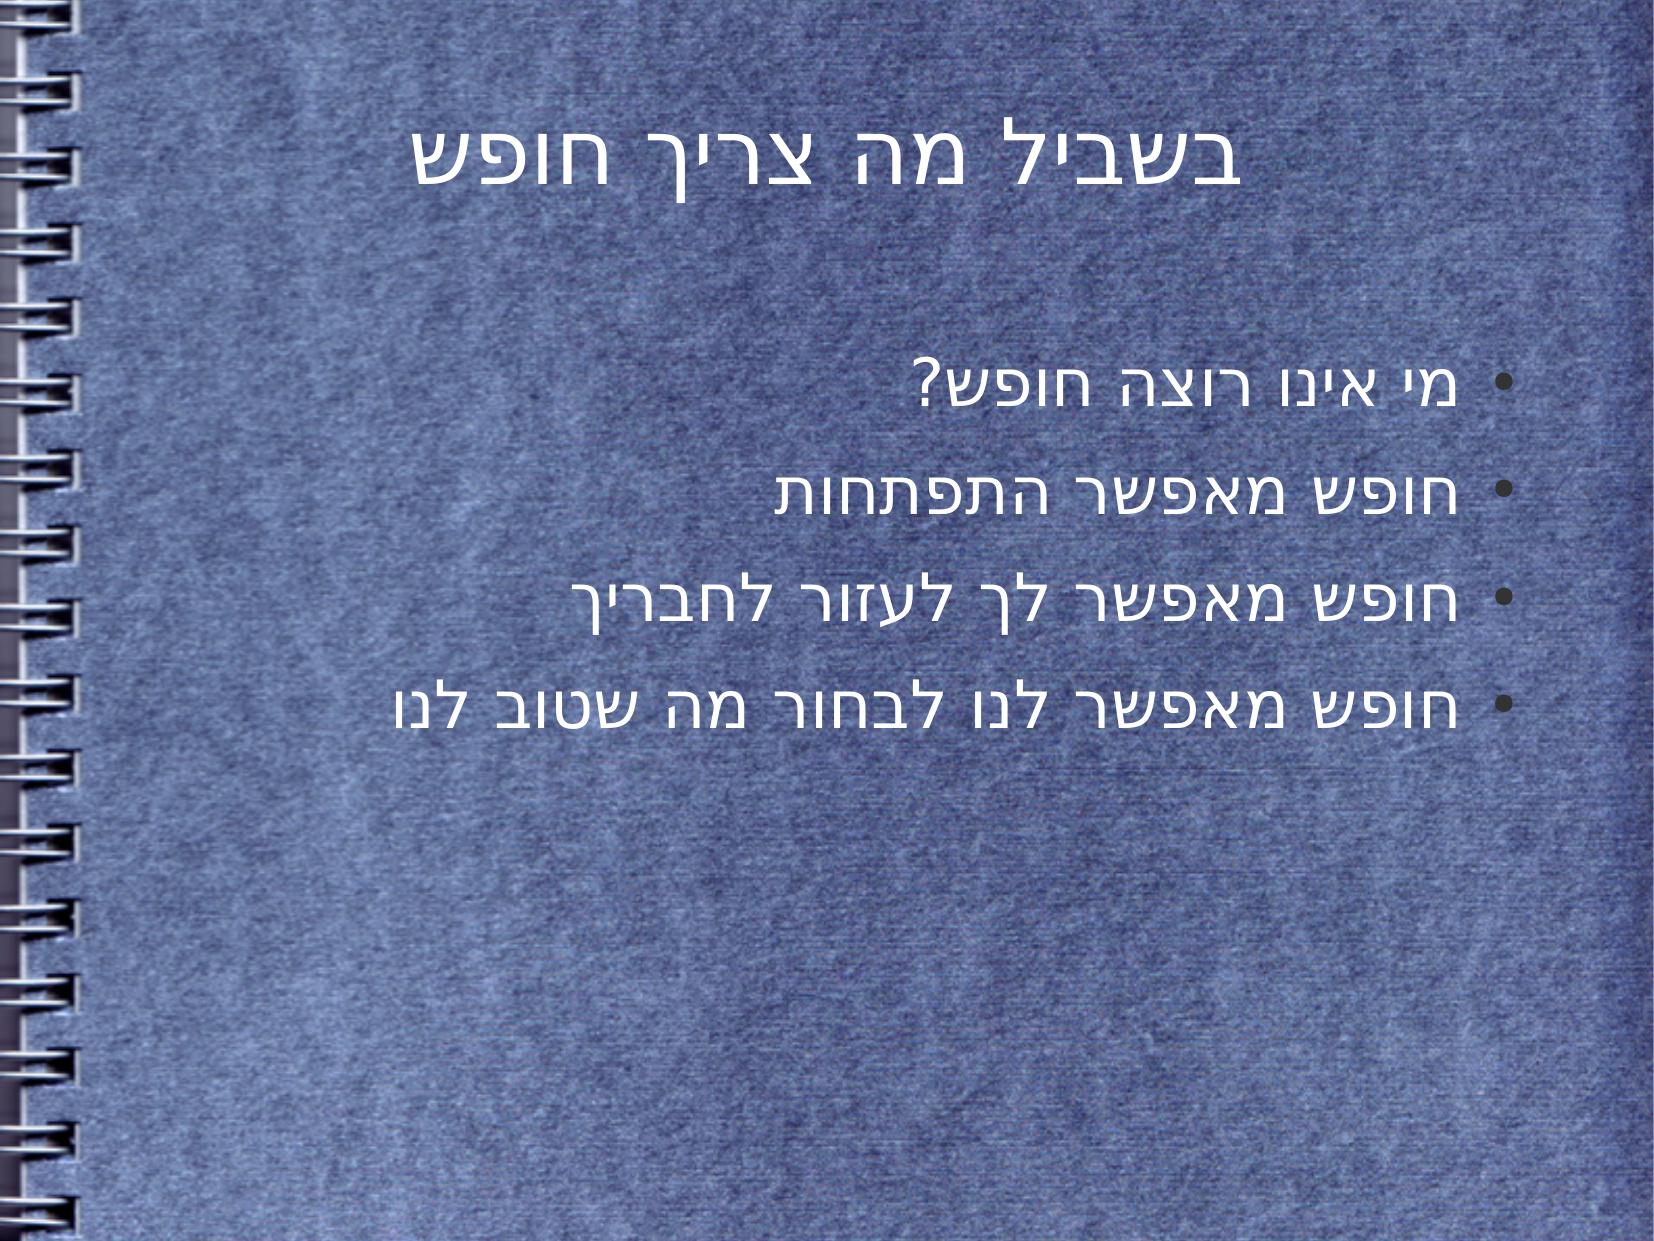

# בשביל מה צריך חופש
מי אינו רוצה חופש?
חופש מאפשר התפתחות
חופש מאפשר לך לעזור לחבריך
חופש מאפשר לנו לבחור מה שטוב לנו